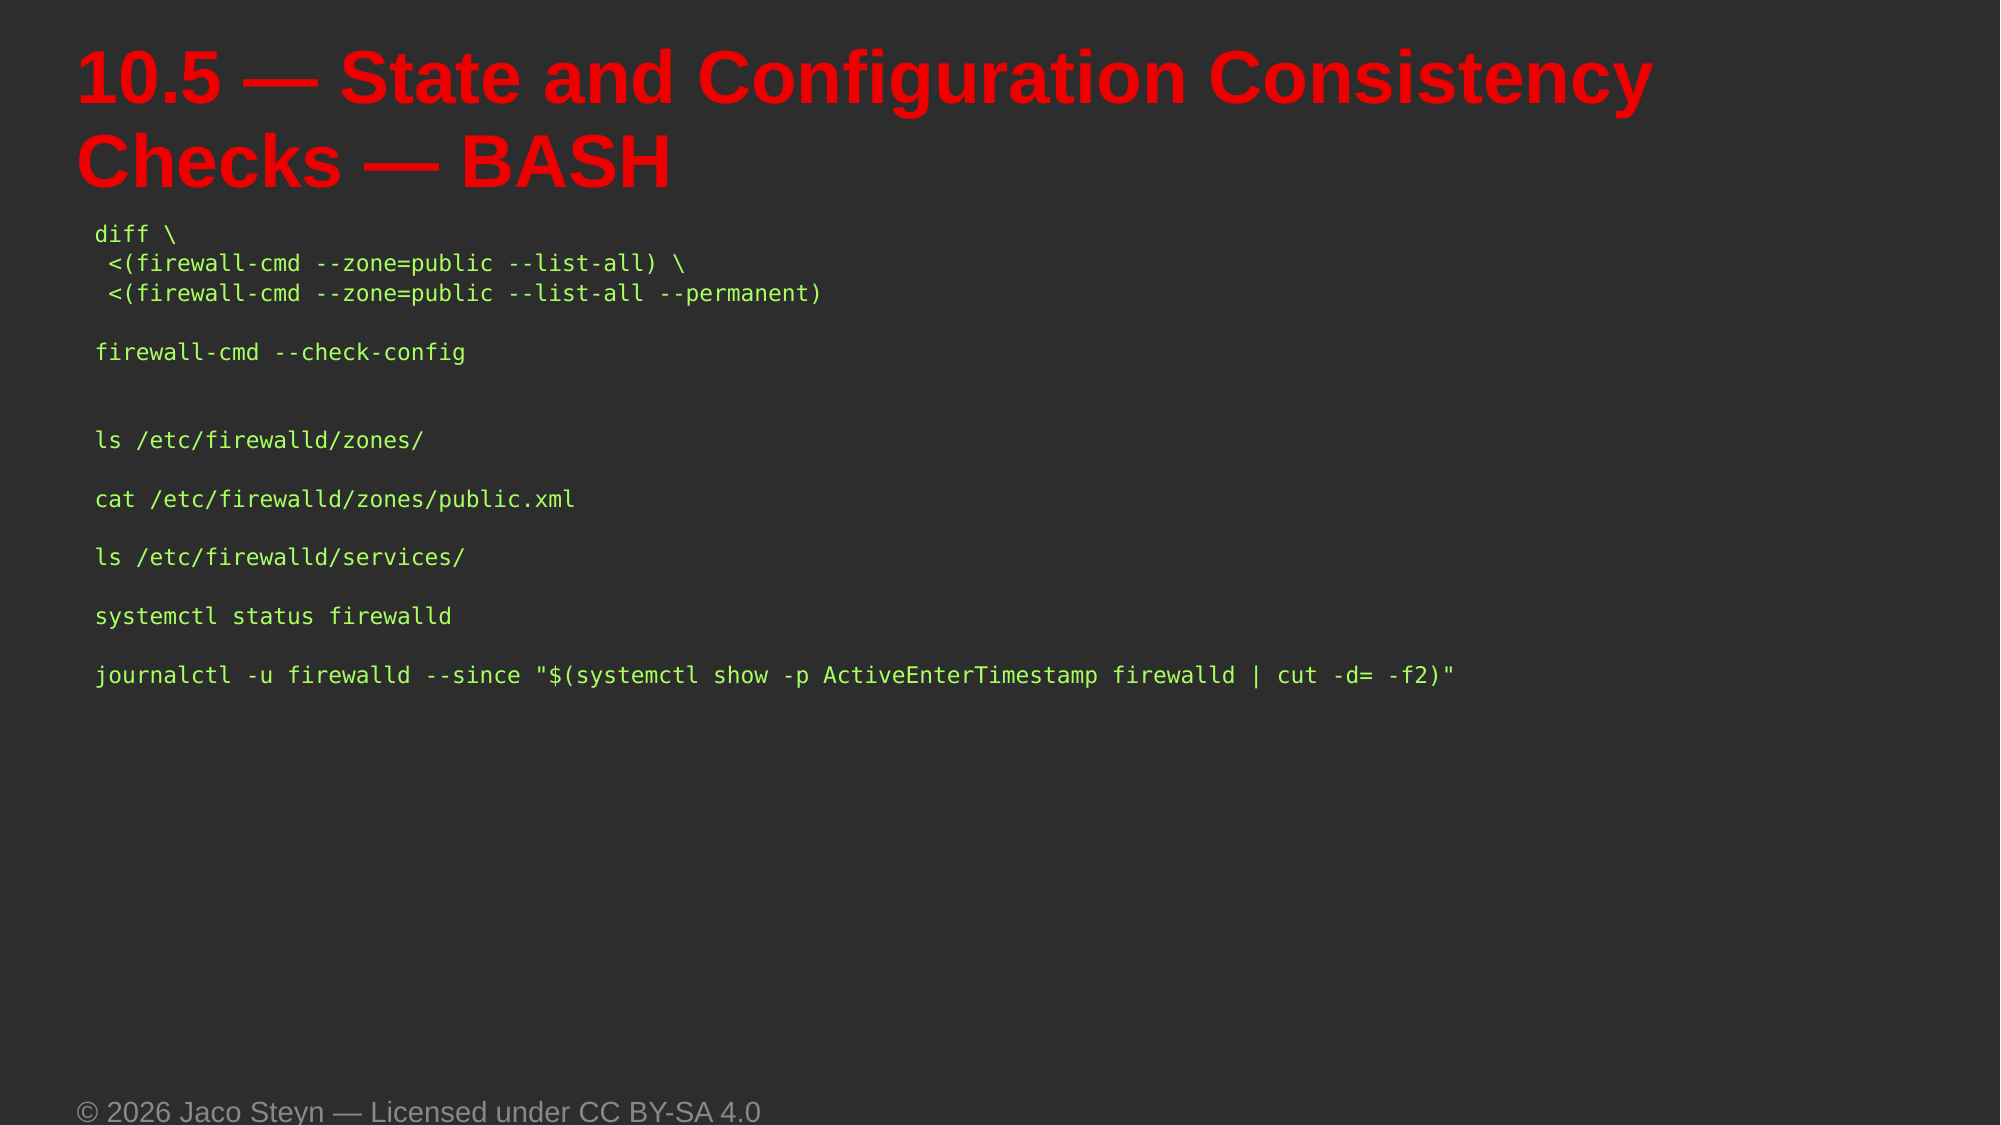

10.5 — State and Configuration Consistency Checks — BASH
diff \
 <(firewall-cmd --zone=public --list-all) \
 <(firewall-cmd --zone=public --list-all --permanent)
firewall-cmd --check-config
ls /etc/firewalld/zones/
cat /etc/firewalld/zones/public.xml
ls /etc/firewalld/services/
systemctl status firewalld
journalctl -u firewalld --since "$(systemctl show -p ActiveEnterTimestamp firewalld | cut -d= -f2)"
© 2026 Jaco Steyn — Licensed under CC BY-SA 4.0